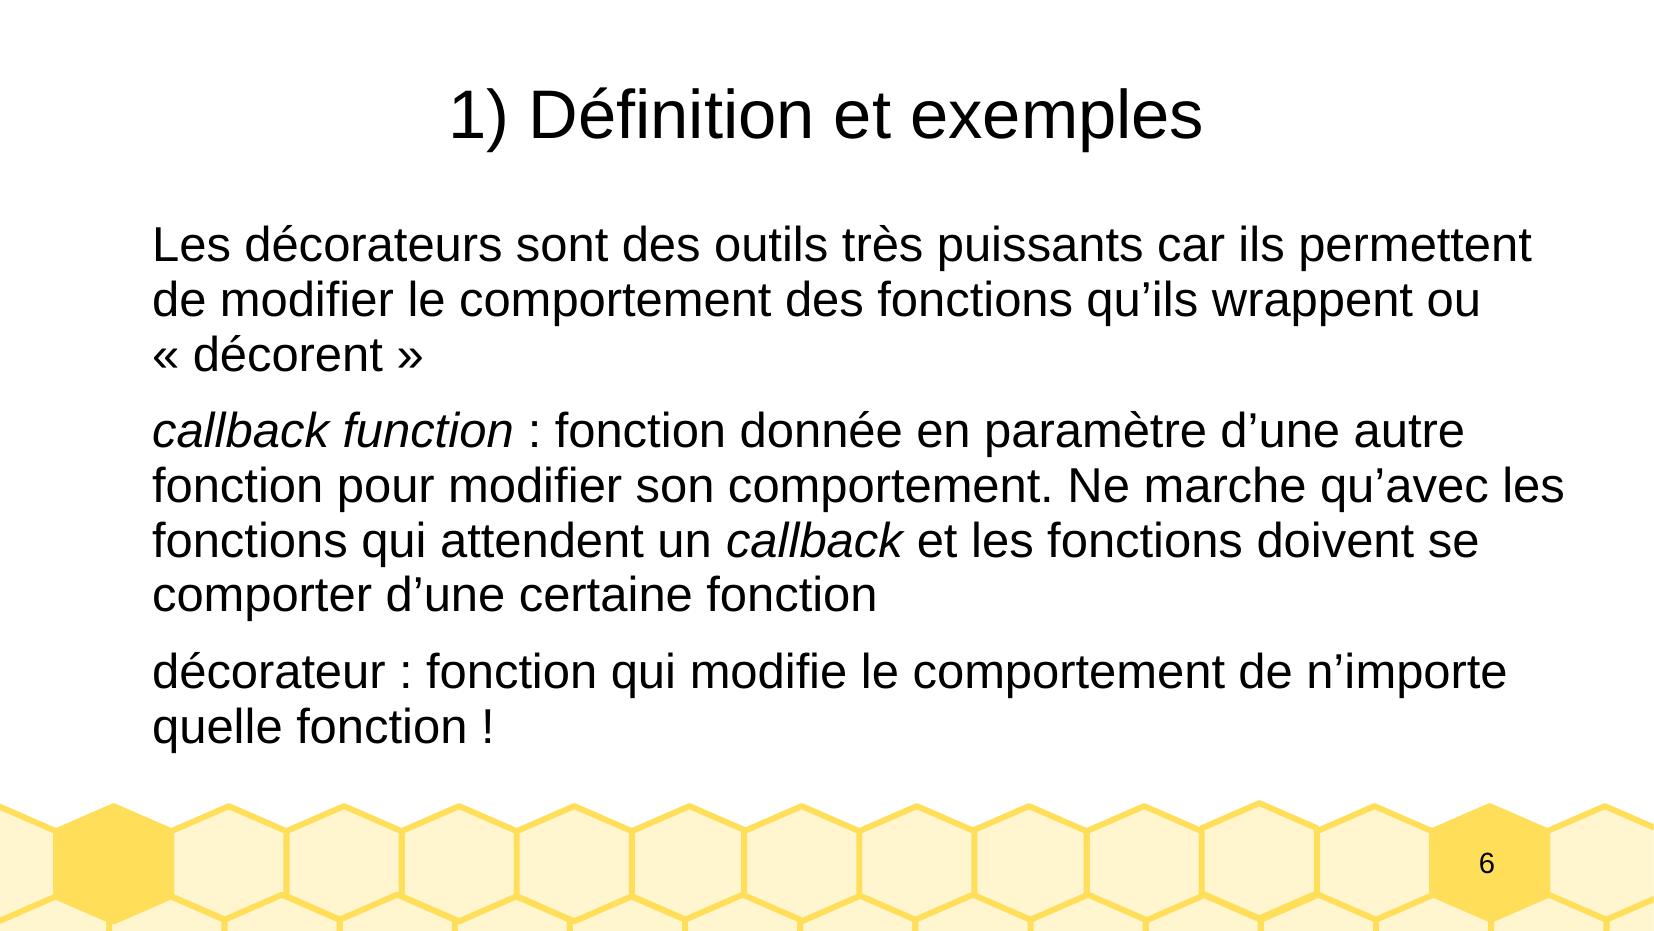

# 1) Définition et exemples
Les décorateurs sont des outils très puissants car ils permettent de modifier le comportement des fonctions qu’ils wrappent ou « décorent »
callback function : fonction donnée en paramètre d’une autre fonction pour modifier son comportement. Ne marche qu’avec les fonctions qui attendent un callback et les fonctions doivent se comporter d’une certaine fonction
décorateur : fonction qui modifie le comportement de n’importe quelle fonction !